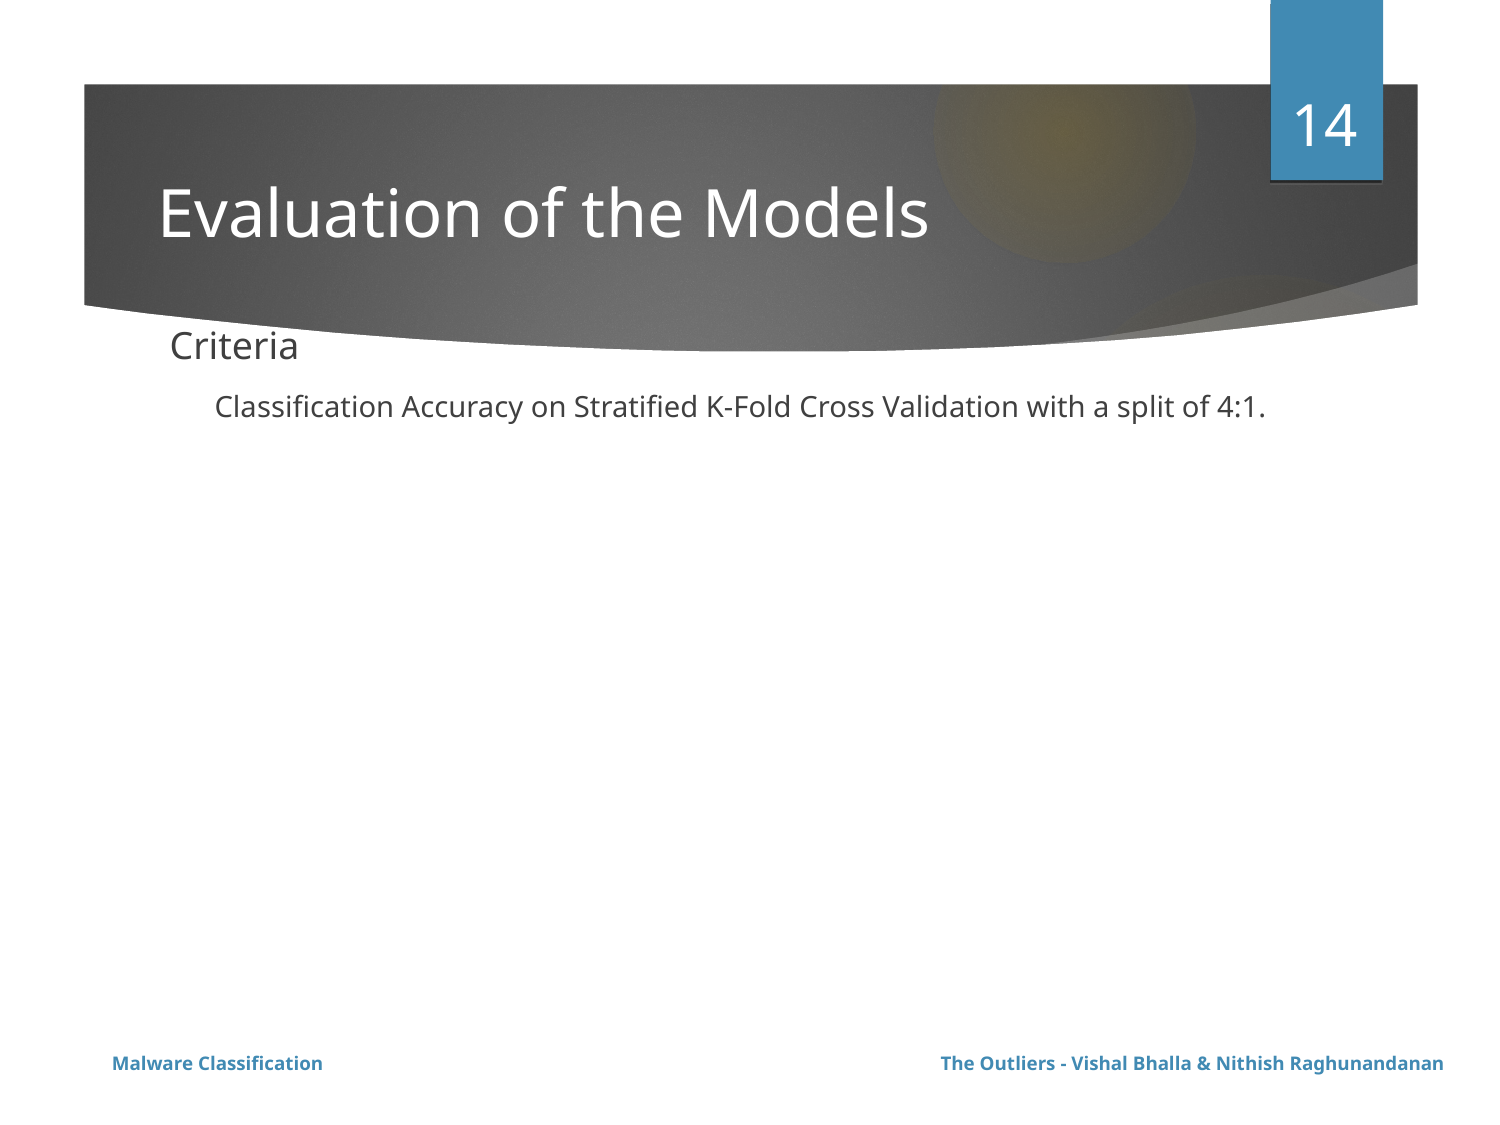

# Evaluation of the Models
Criteria
Classification Accuracy on Stratified K-Fold Cross Validation with a split of 4:1.
The Outliers - Vishal Bhalla & Nithish Raghunandanan
Malware Classification